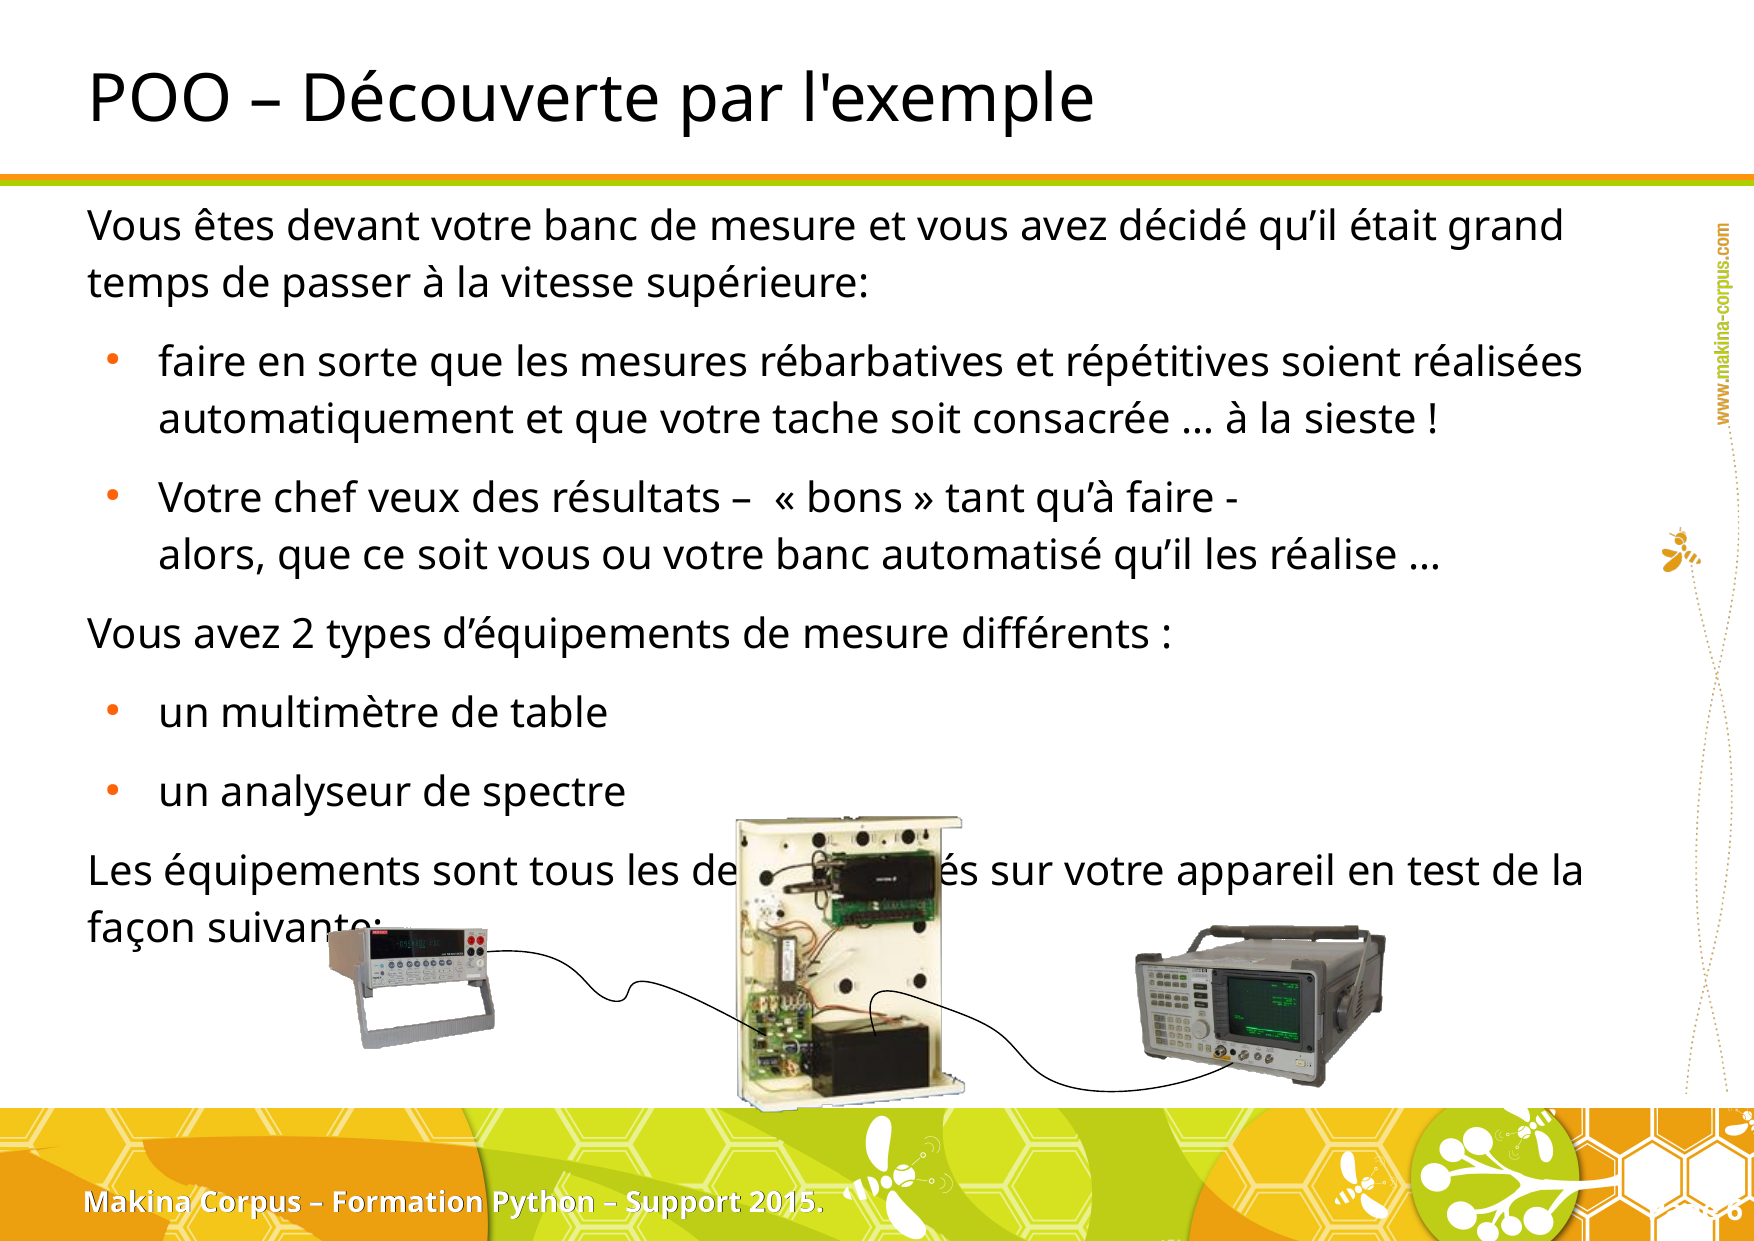

# POO – Découverte par l'exemple
Vous êtes devant votre banc de mesure et vous avez décidé qu’il était grand temps de passer à la vitesse supérieure:
faire en sorte que les mesures rébarbatives et répétitives soient réalisées automatiquement et que votre tache soit consacrée … à la sieste !
Votre chef veux des résultats –  « bons » tant qu’à faire -
alors, que ce soit vous ou votre banc automatisé qu’il les réalise …
Vous avez 2 types d’équipements de mesure différents :
un multimètre de table
un analyseur de spectre
Les équipements sont tous les deux branchés sur votre appareil en test de la façon suivante:
tesg
6